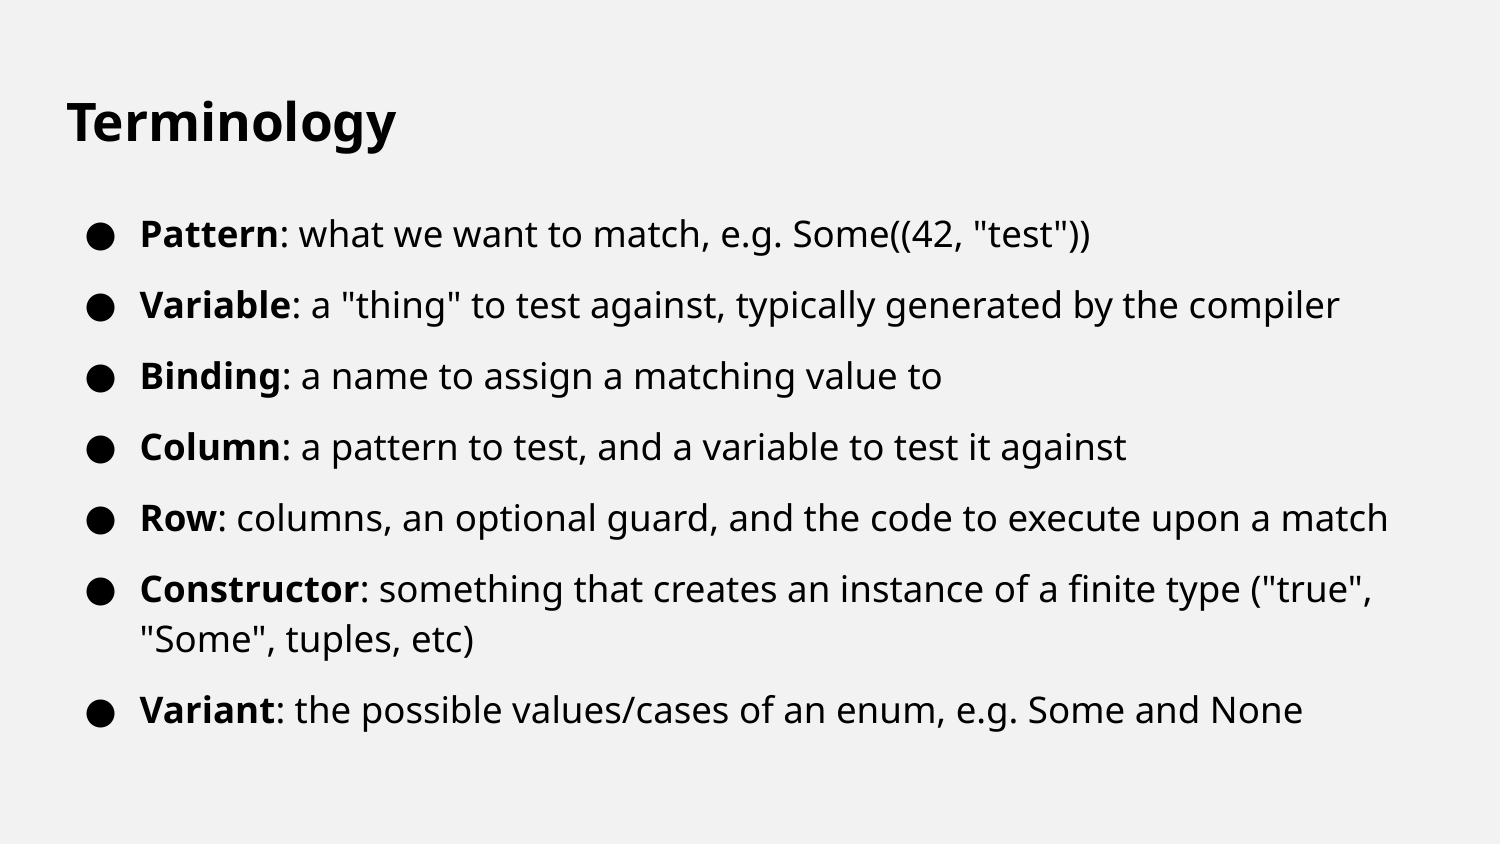

# Terminology
Pattern: what we want to match, e.g. Some((42, "test"))
Variable: a "thing" to test against, typically generated by the compiler
Binding: a name to assign a matching value to
Column: a pattern to test, and a variable to test it against
Row: columns, an optional guard, and the code to execute upon a match
Constructor: something that creates an instance of a finite type ("true", "Some", tuples, etc)
Variant: the possible values/cases of an enum, e.g. Some and None